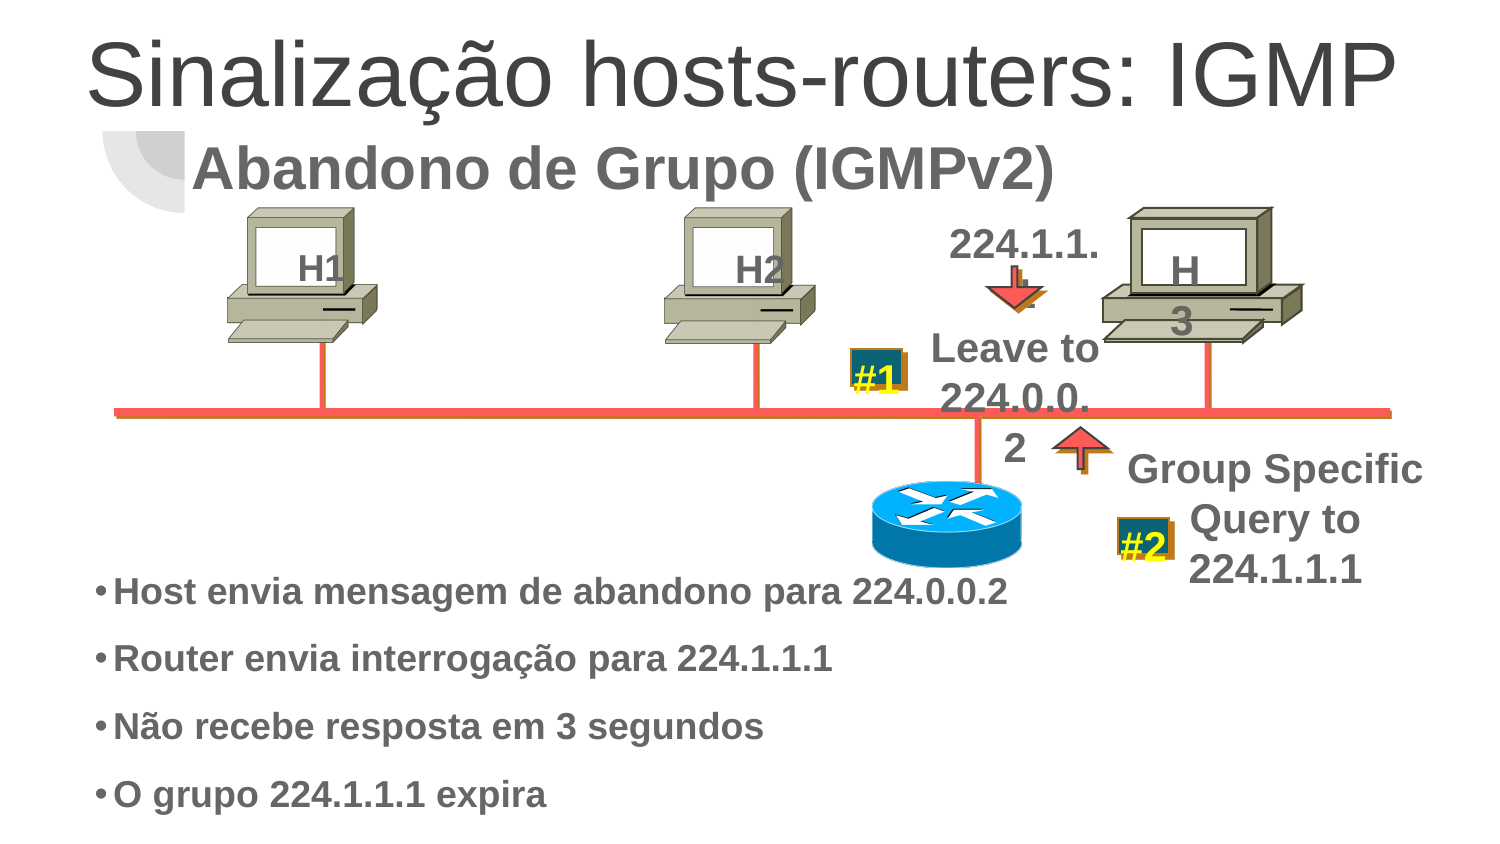

# Sinalização hosts-routers: IGMP
Abandono de Grupo (IGMPv2)
224.1.1.1
Leave to
224.0.0.2
#1
H3
H2
H3
H1
Group Specific
Query to 224.1.1.1
#2
Host envia mensagem de abandono para 224.0.0.2
Router envia interrogação para 224.1.1.1
Não recebe resposta em 3 segundos
O grupo 224.1.1.1 expira